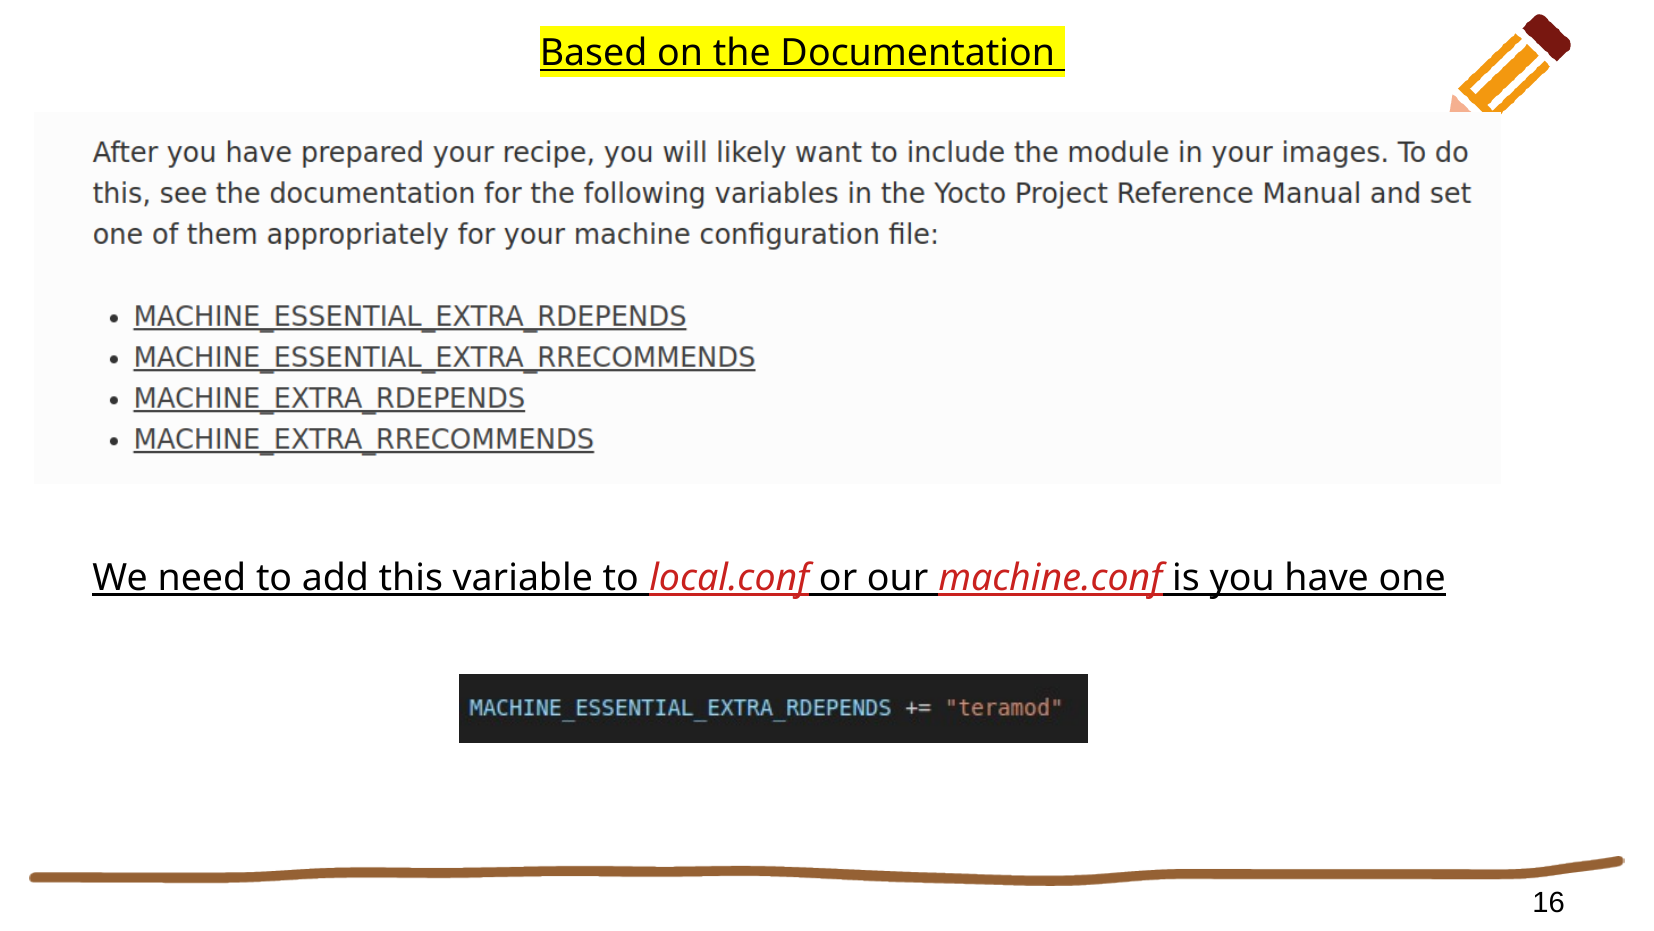

Based on the Documentation
We need to add this variable to local.conf or our machine.conf is you have one
16